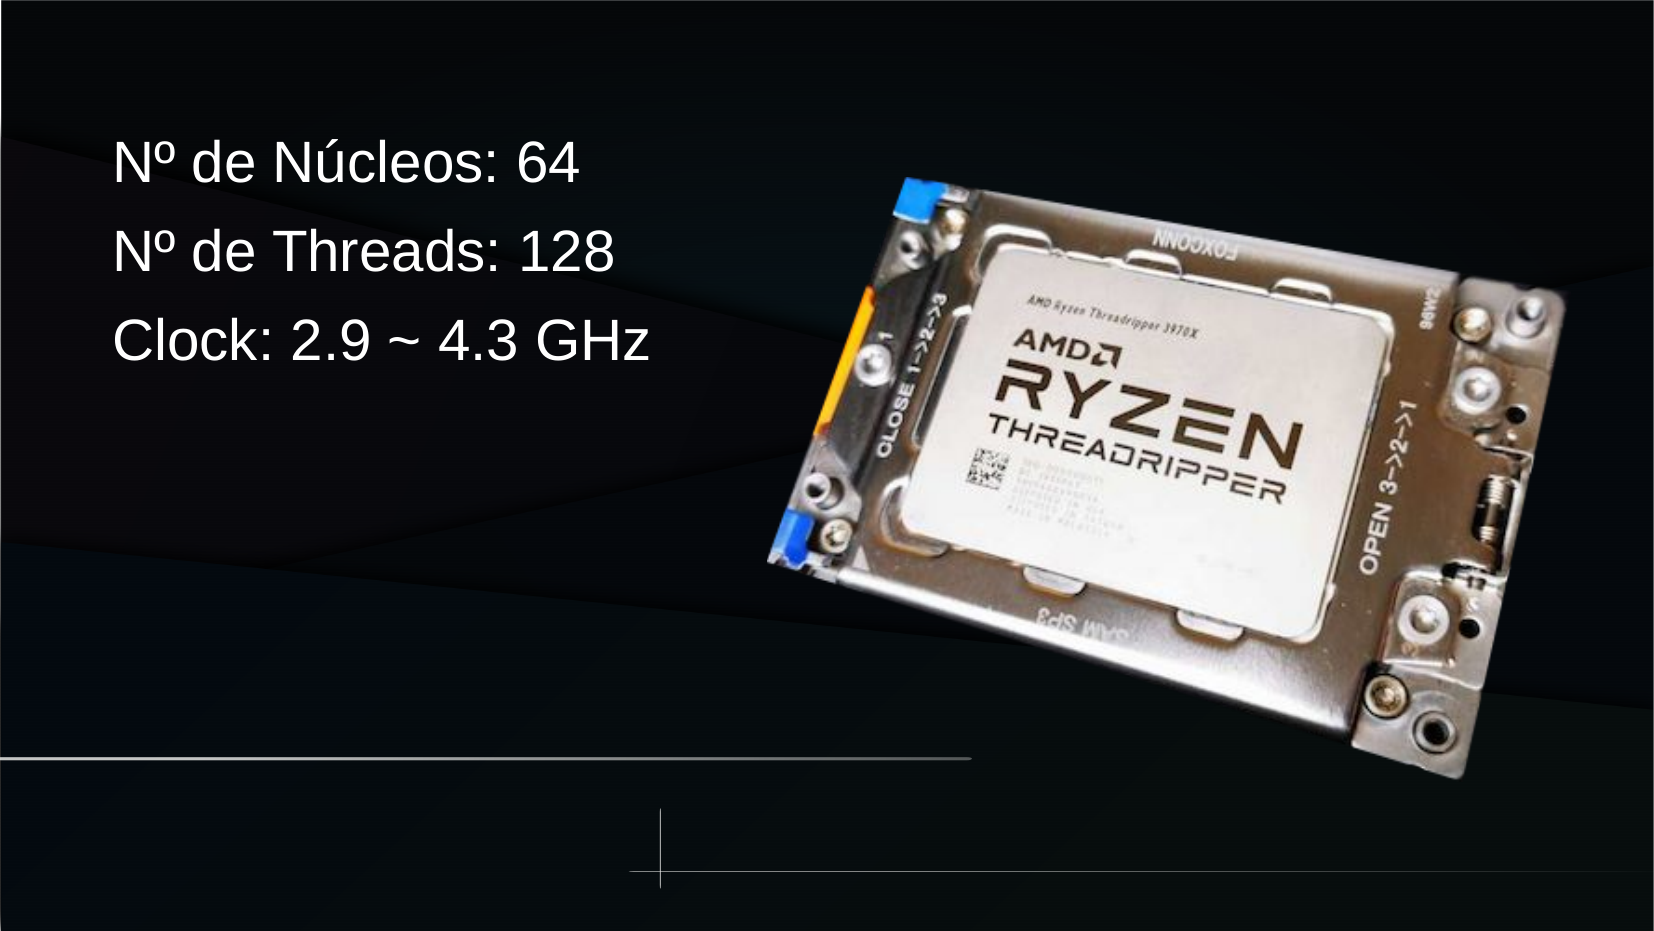

# Nº de Núcleos: 64
Nº de Threads: 128
Clock: 2.9 ~ 4.3 GHz